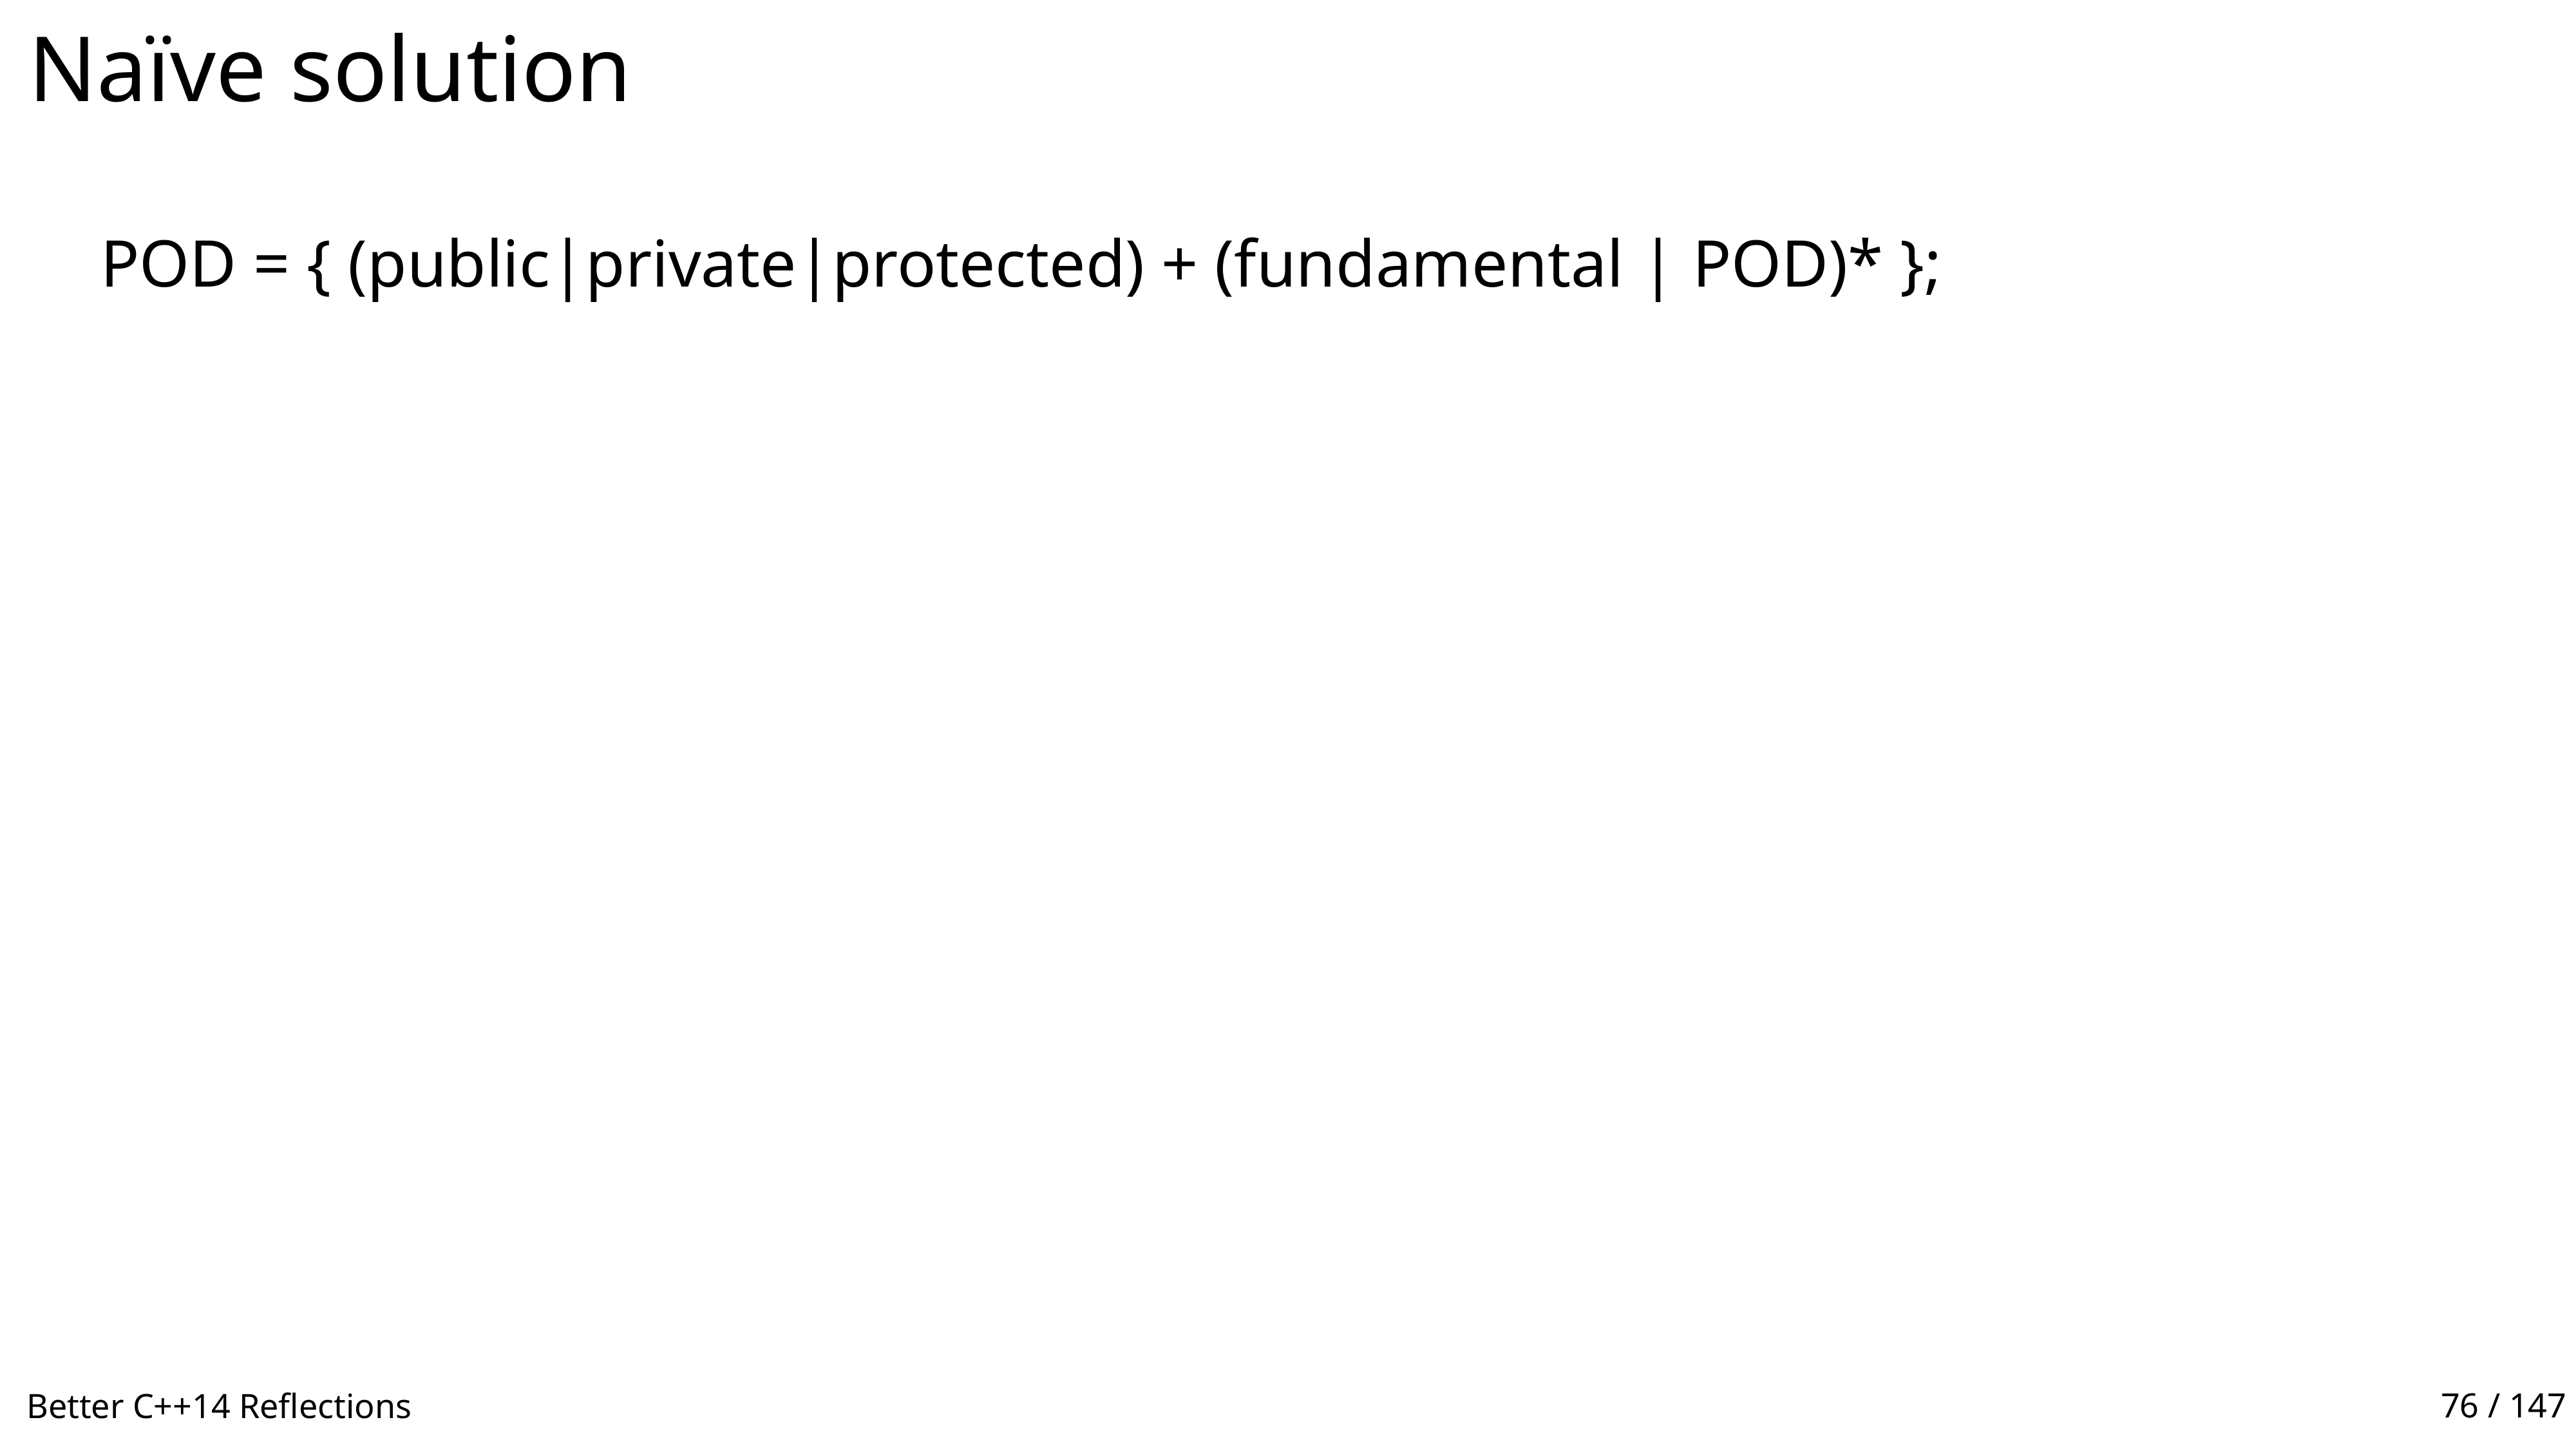

# Naïve solution
POD = { (public|private|protected) + (fundamental | POD)* };
Better C++14 Reflections